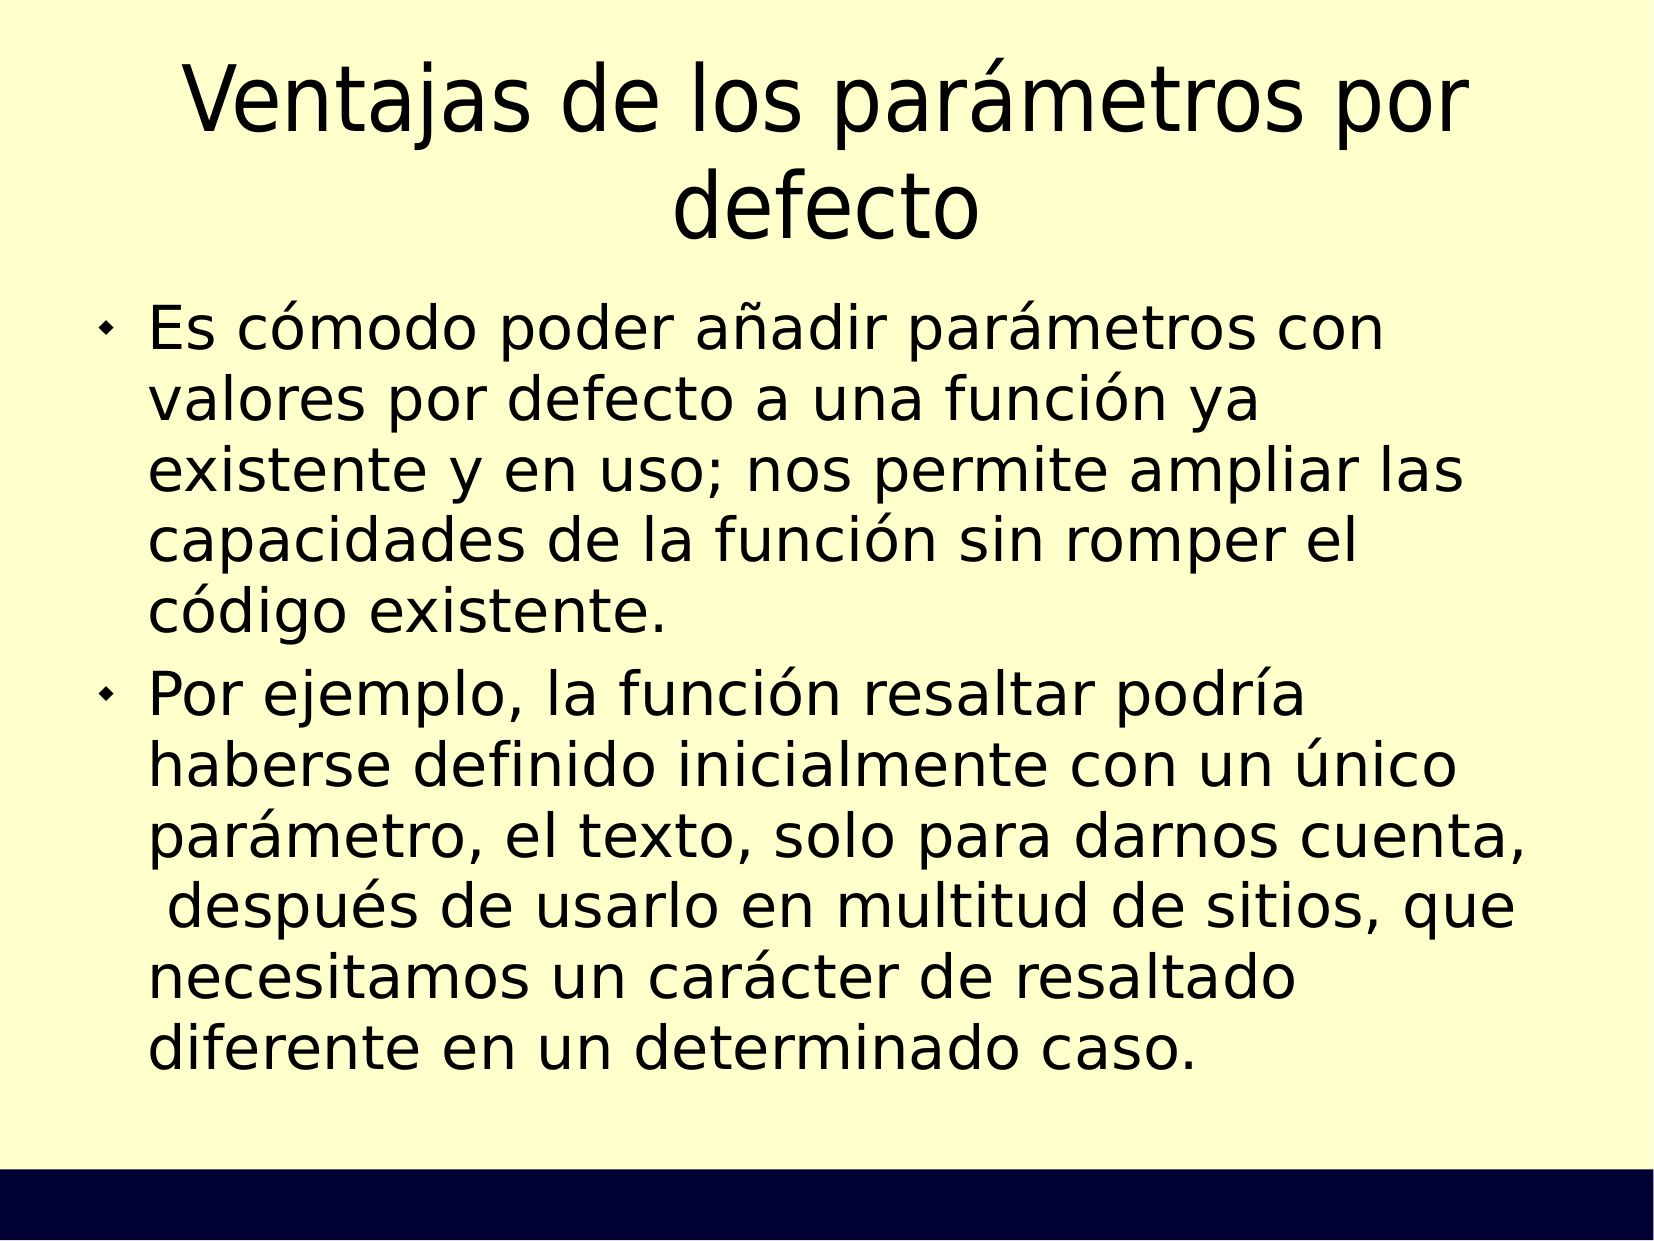

# Ventajas de los parámetros por defecto
Es cómodo poder añadir parámetros con valores por defecto a una función ya existente y en uso; nos permite ampliar las capacidades de la función sin romper el código existente.
Por ejemplo, la función resaltar podría haberse definido inicialmente con un único parámetro, el texto, solo para darnos cuenta, después de usarlo en multitud de sitios, que necesitamos un carácter de resaltado diferente en un determinado caso.